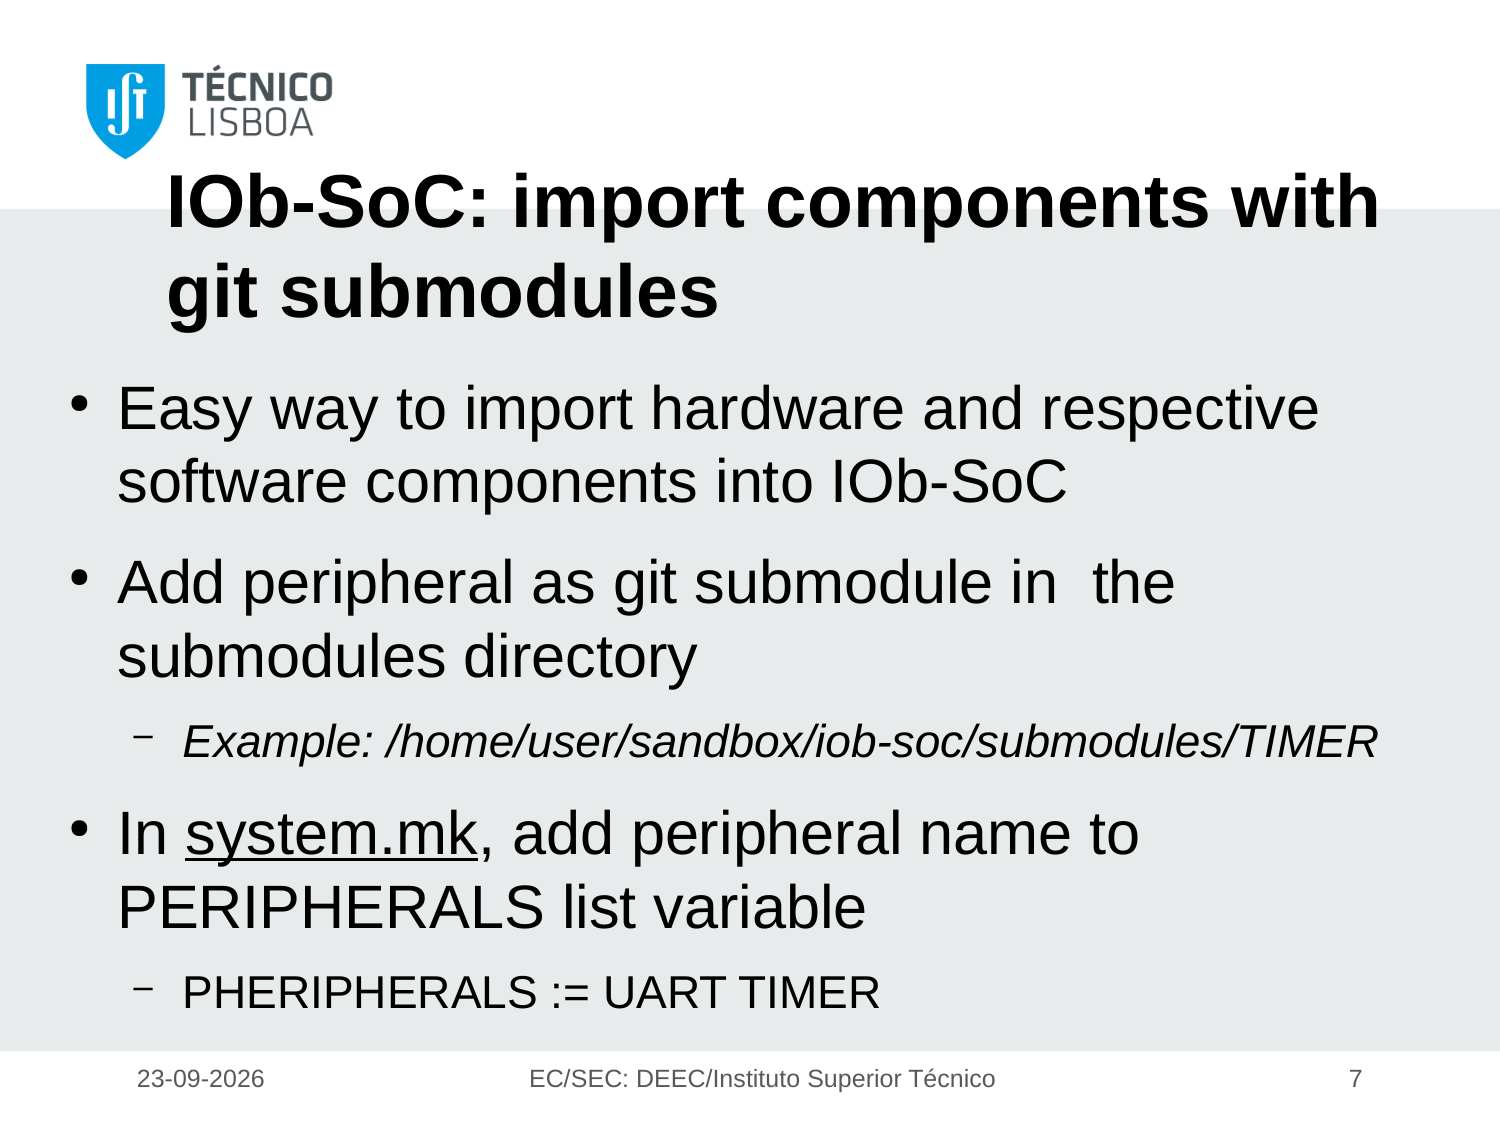

# IOb-SoC: import components with git submodules
Easy way to import hardware and respective software components into IOb-SoC
Add peripheral as git submodule in the submodules directory
Example: /home/user/sandbox/iob-soc/submodules/TIMER
In system.mk, add peripheral name to PERIPHERALS list variable
PHERIPHERALS := UART TIMER
EC/SEC: DEEC/Instituto Superior Técnico